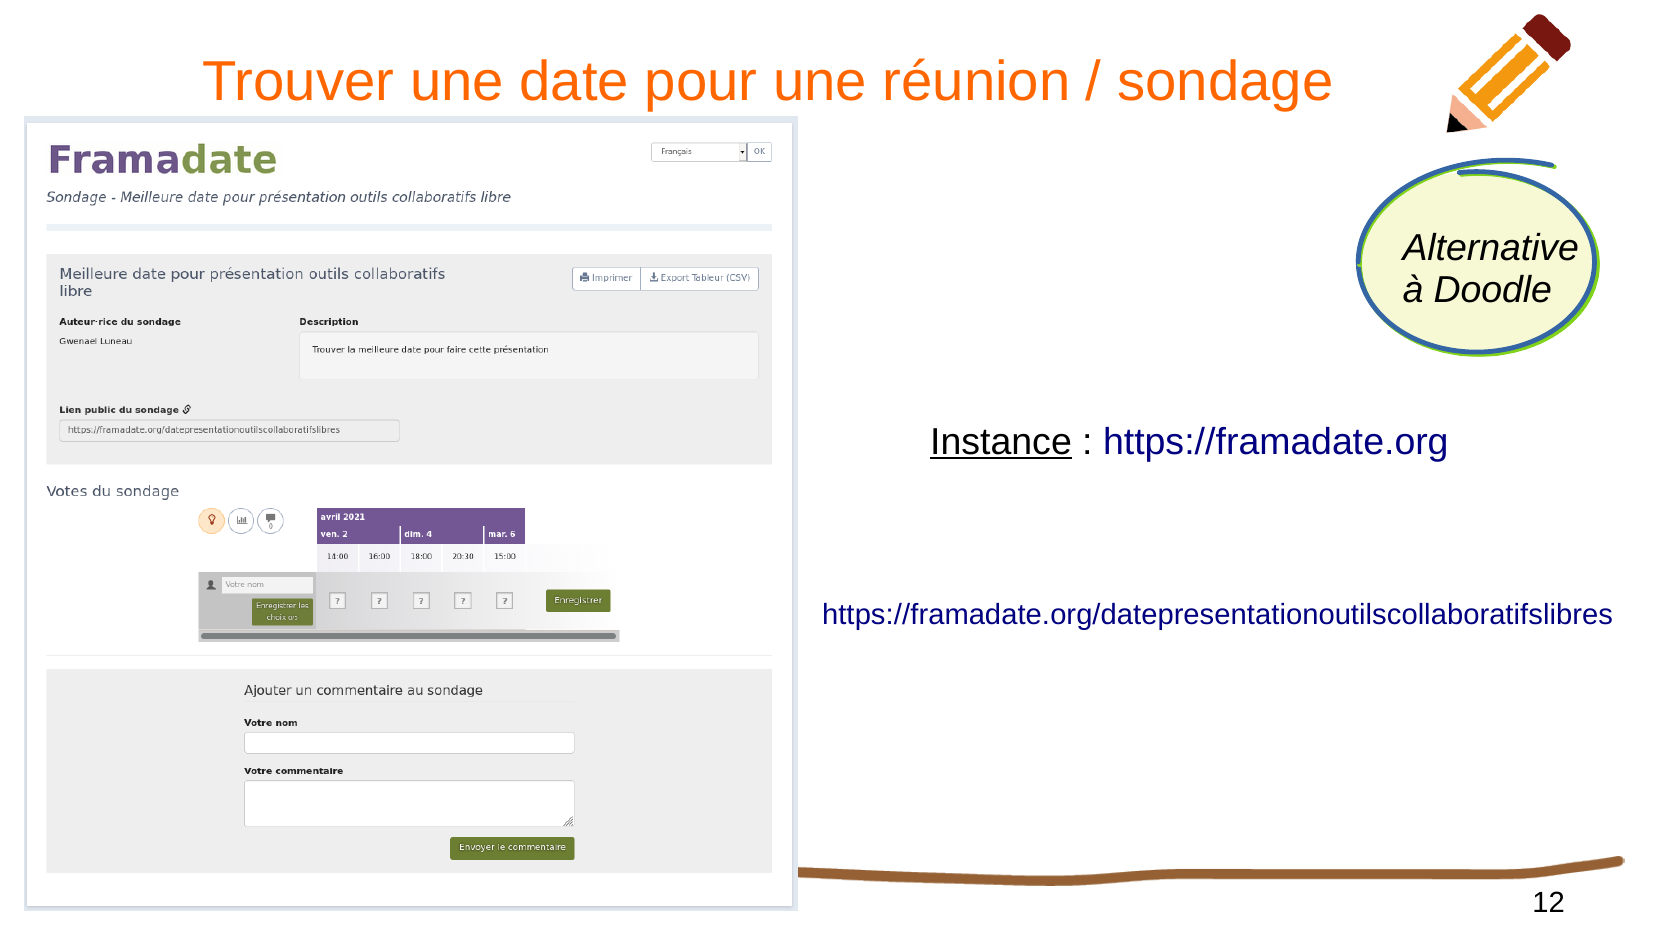

# Trouver une date pour une réunion / sondage
Alternative
à Doodle
Instance : https://framadate.org
https://framadate.org/
datepresentationoutilscollaboratifslibres
12